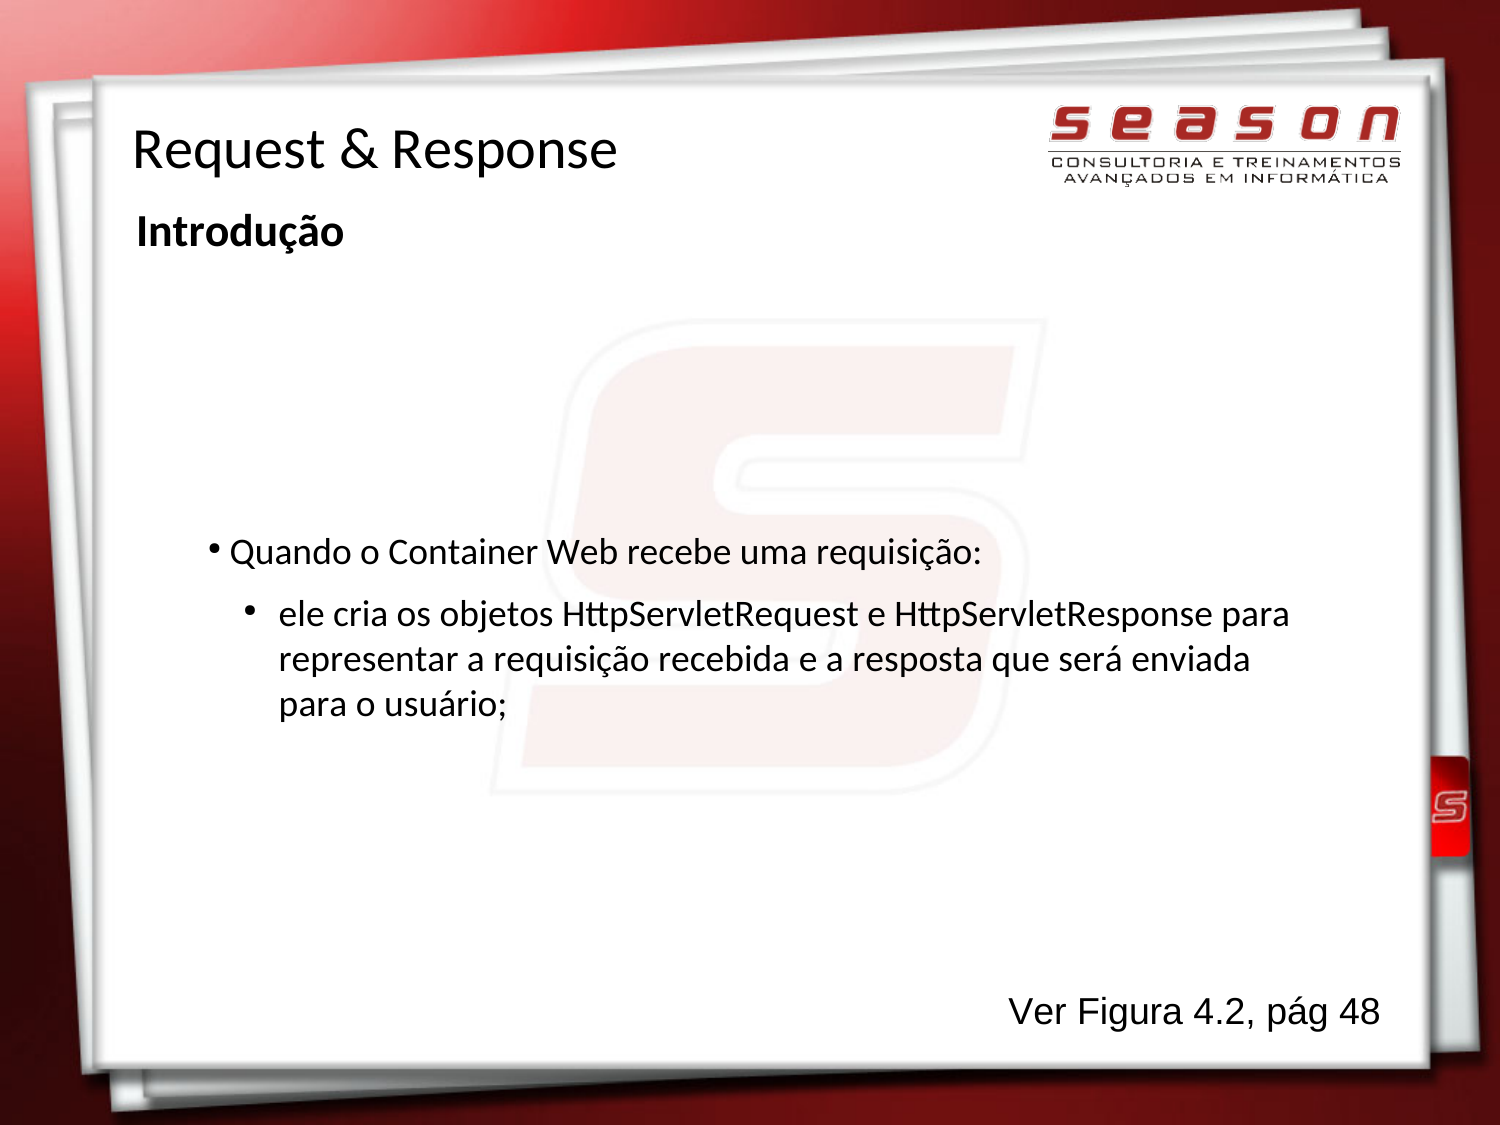

# Request & Response
Introdução
 Quando o Container Web recebe uma requisição:
ele cria os objetos HttpServletRequest e HttpServletResponse para representar a requisição recebida e a resposta que será enviada para o usuário;
Ver Figura 4.2, pág 48